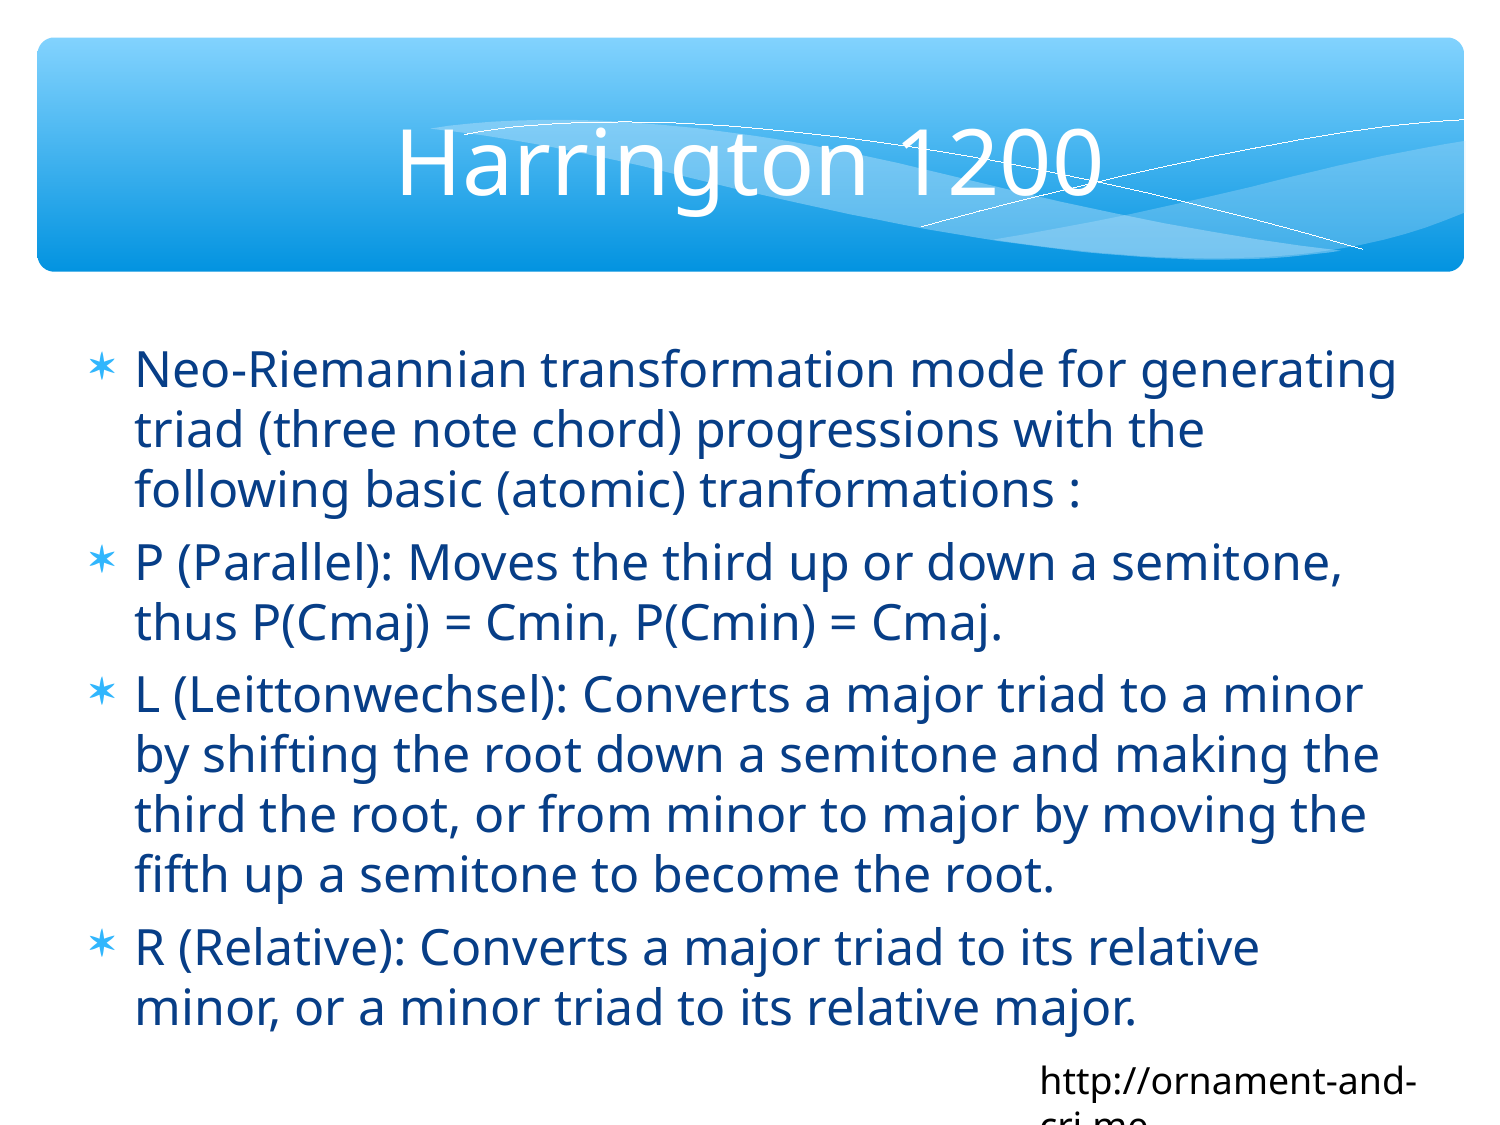

# Harrington 1200
Neo-Riemannian transformation mode for generating triad (three note chord) progressions with the following basic (atomic) tranformations :
P (Parallel): Moves the third up or down a semitone,
thus P(Cmaj) = Cmin, P(Cmin) = Cmaj.
L (Leittonwechsel): Converts a major triad to a minor by shifting the root down a semitone and making the third the root, or from minor to major by moving the fifth up a semitone to become the root.
R (Relative): Converts a major triad to its relative minor, or a minor triad to its relative major.
http://ornament-and-cri.me